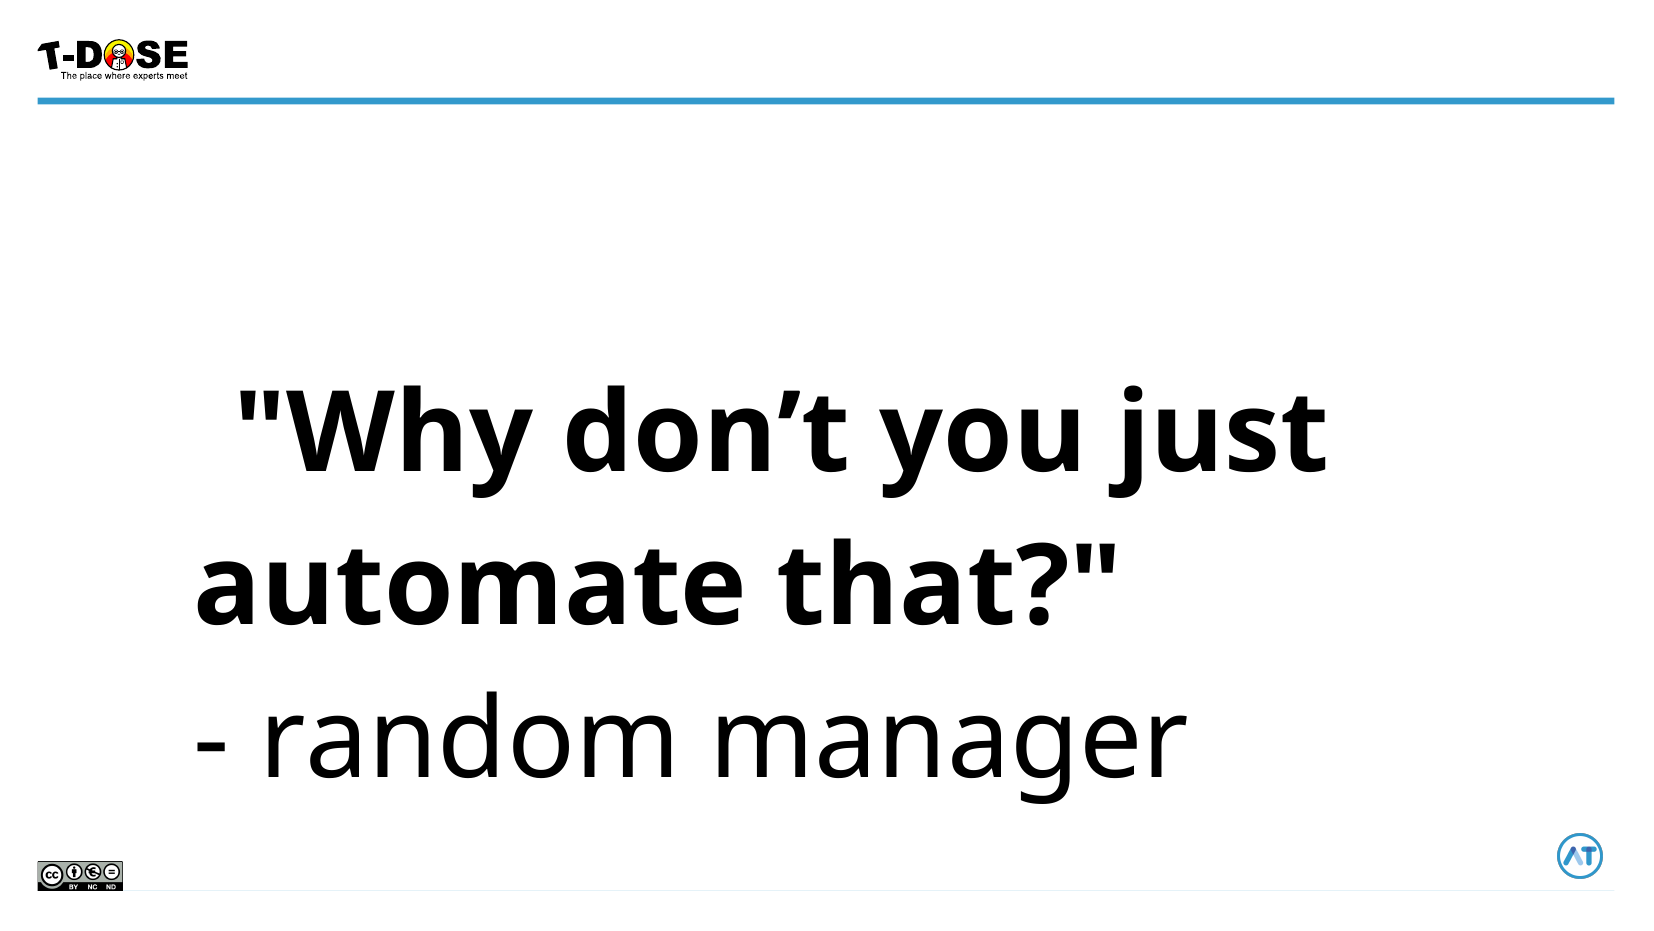

"Why don’t you just automate that?"
- random manager